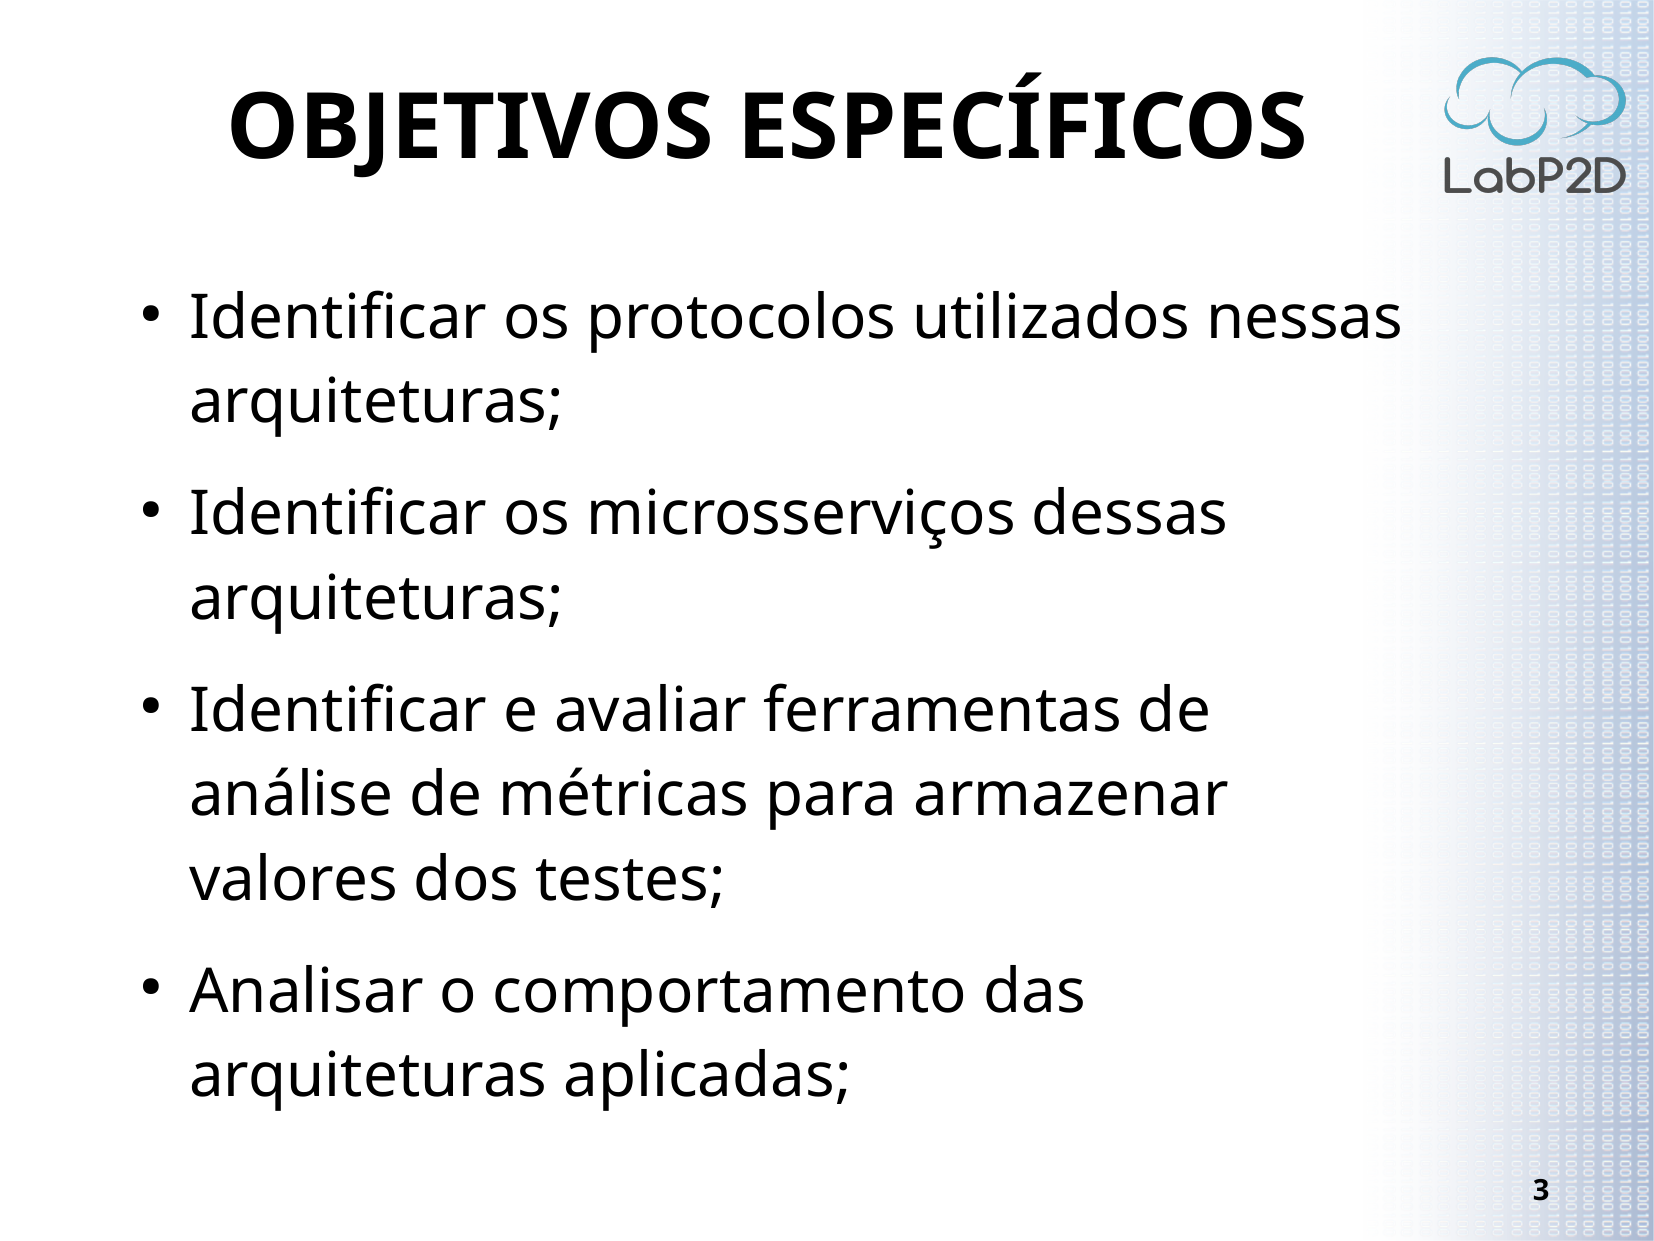

# OBJETIVOS ESPECÍFICOS
Identificar os protocolos utilizados nessas arquiteturas;
Identificar os microsserviços dessas arquiteturas;
Identificar e avaliar ferramentas de análise de métricas para armazenar valores dos testes;
Analisar o comportamento das arquiteturas aplicadas;
3